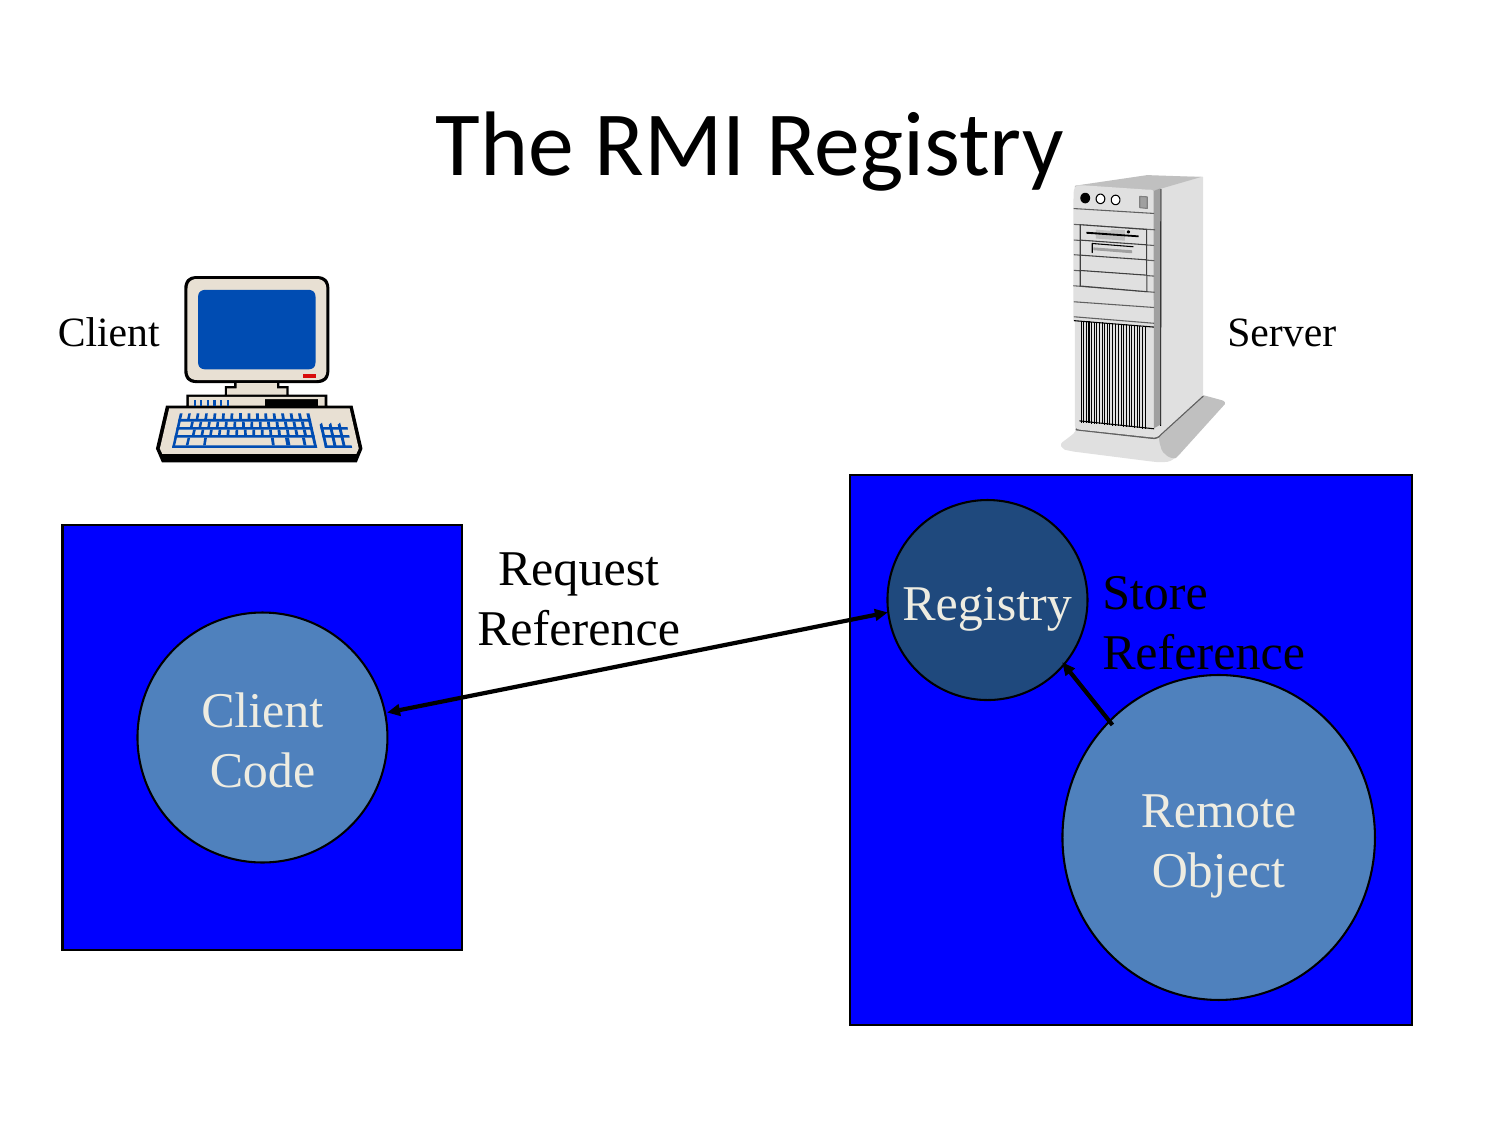

# The RMI Registry
Client
Server
Registry
Request
Reference
Store
Reference
Client
Code
Remote
Object